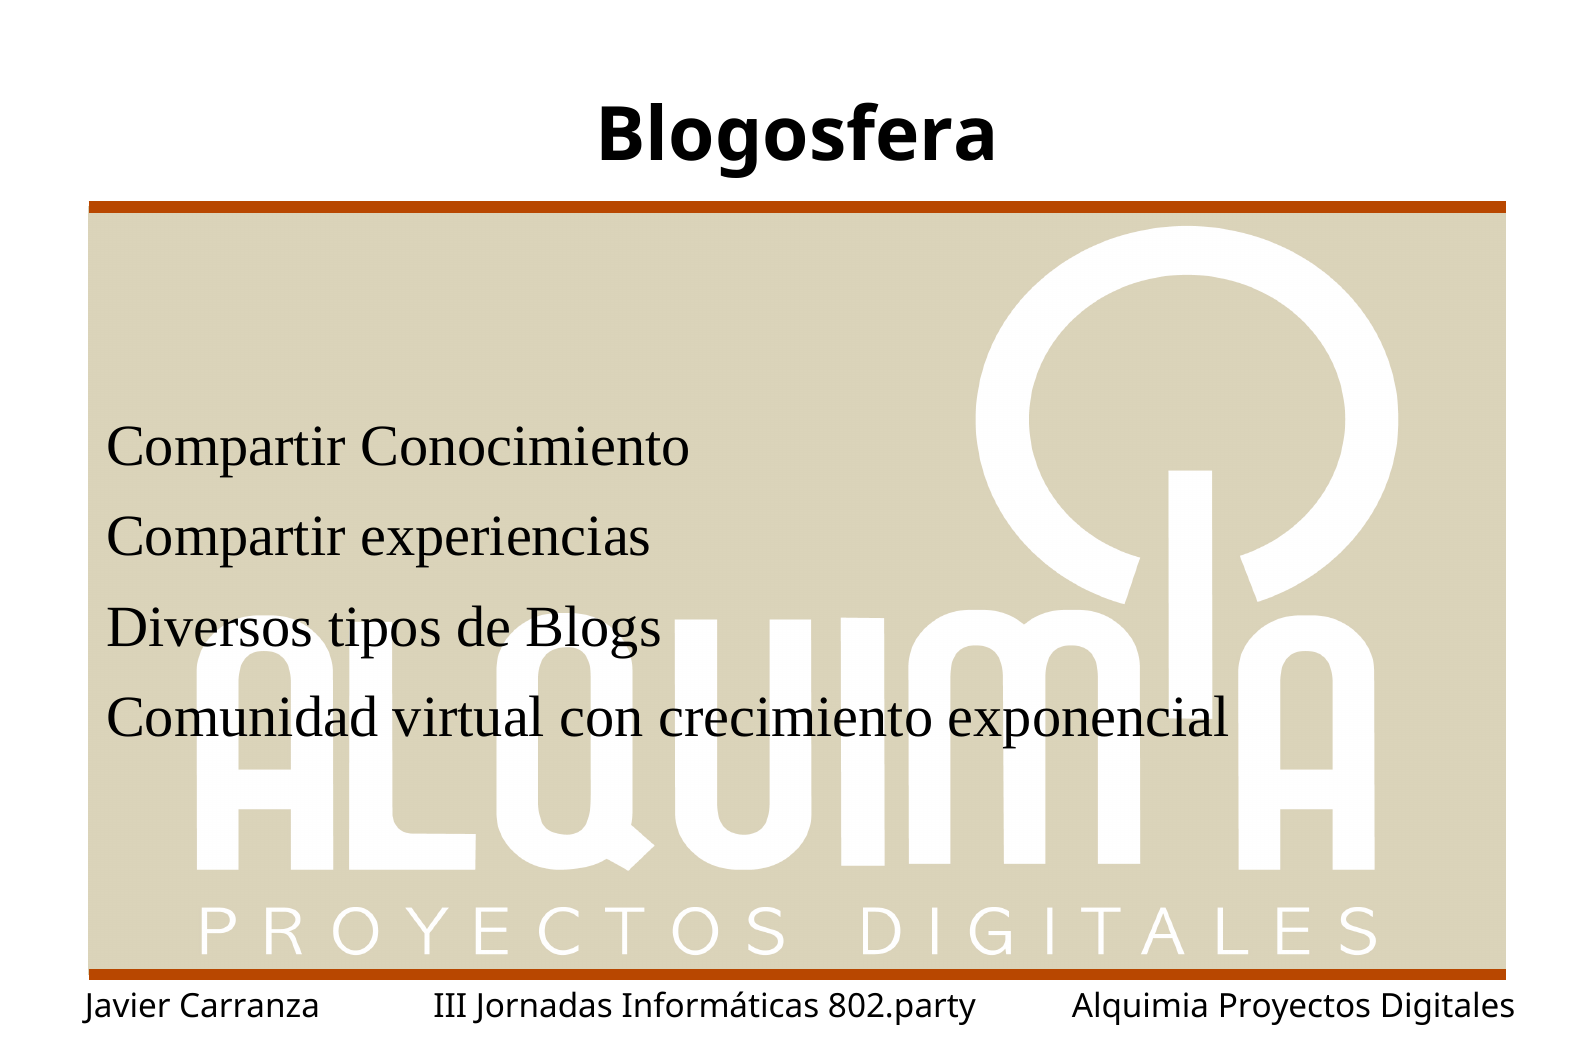

# Blogosfera
Compartir Conocimiento
Compartir experiencias
Diversos tipos de Blogs
Comunidad virtual con crecimiento exponencial
 Javier Carranza III Jornadas Informáticas 802.party Alquimia Proyectos Digitales